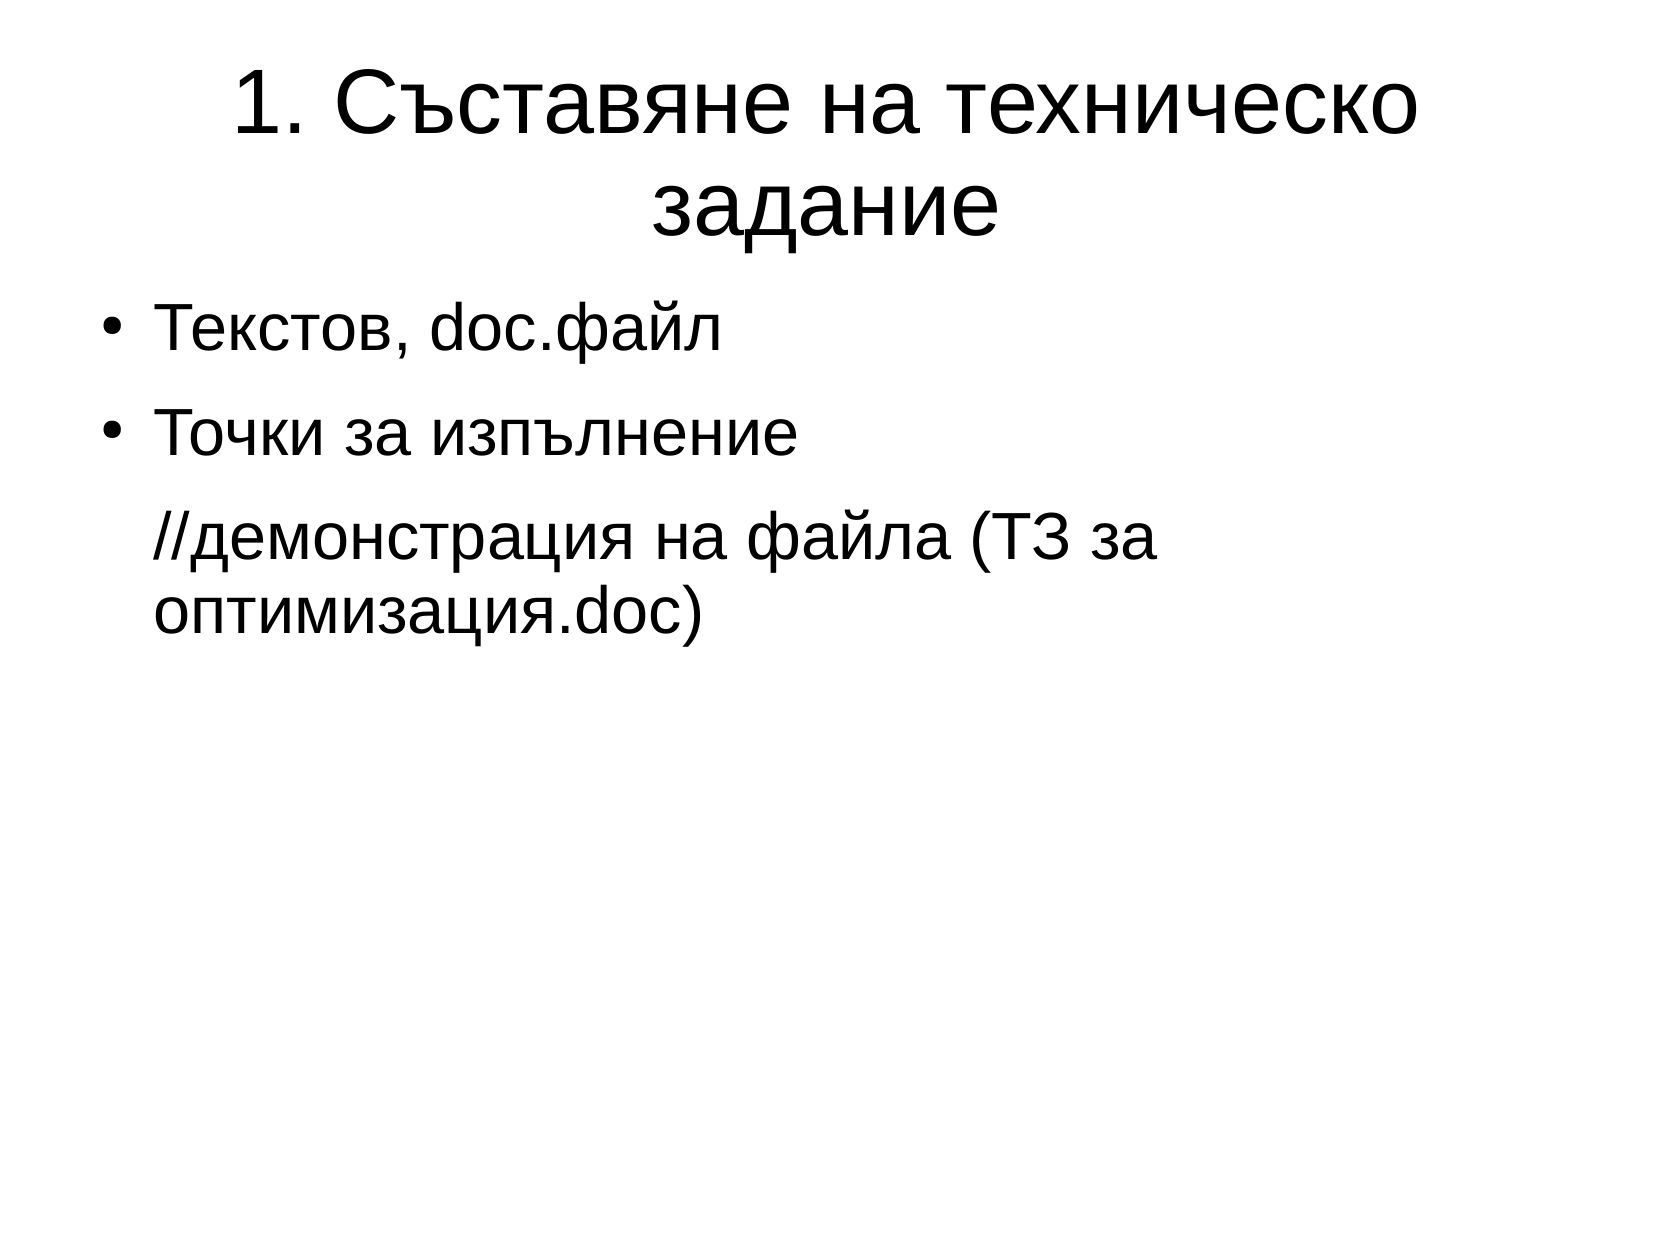

# 1. Съставяне на техническо задание
Текстов, doc.файл
Точки за изпълнение
//демонстрация на файла (ТЗ за оптимизация.doc)